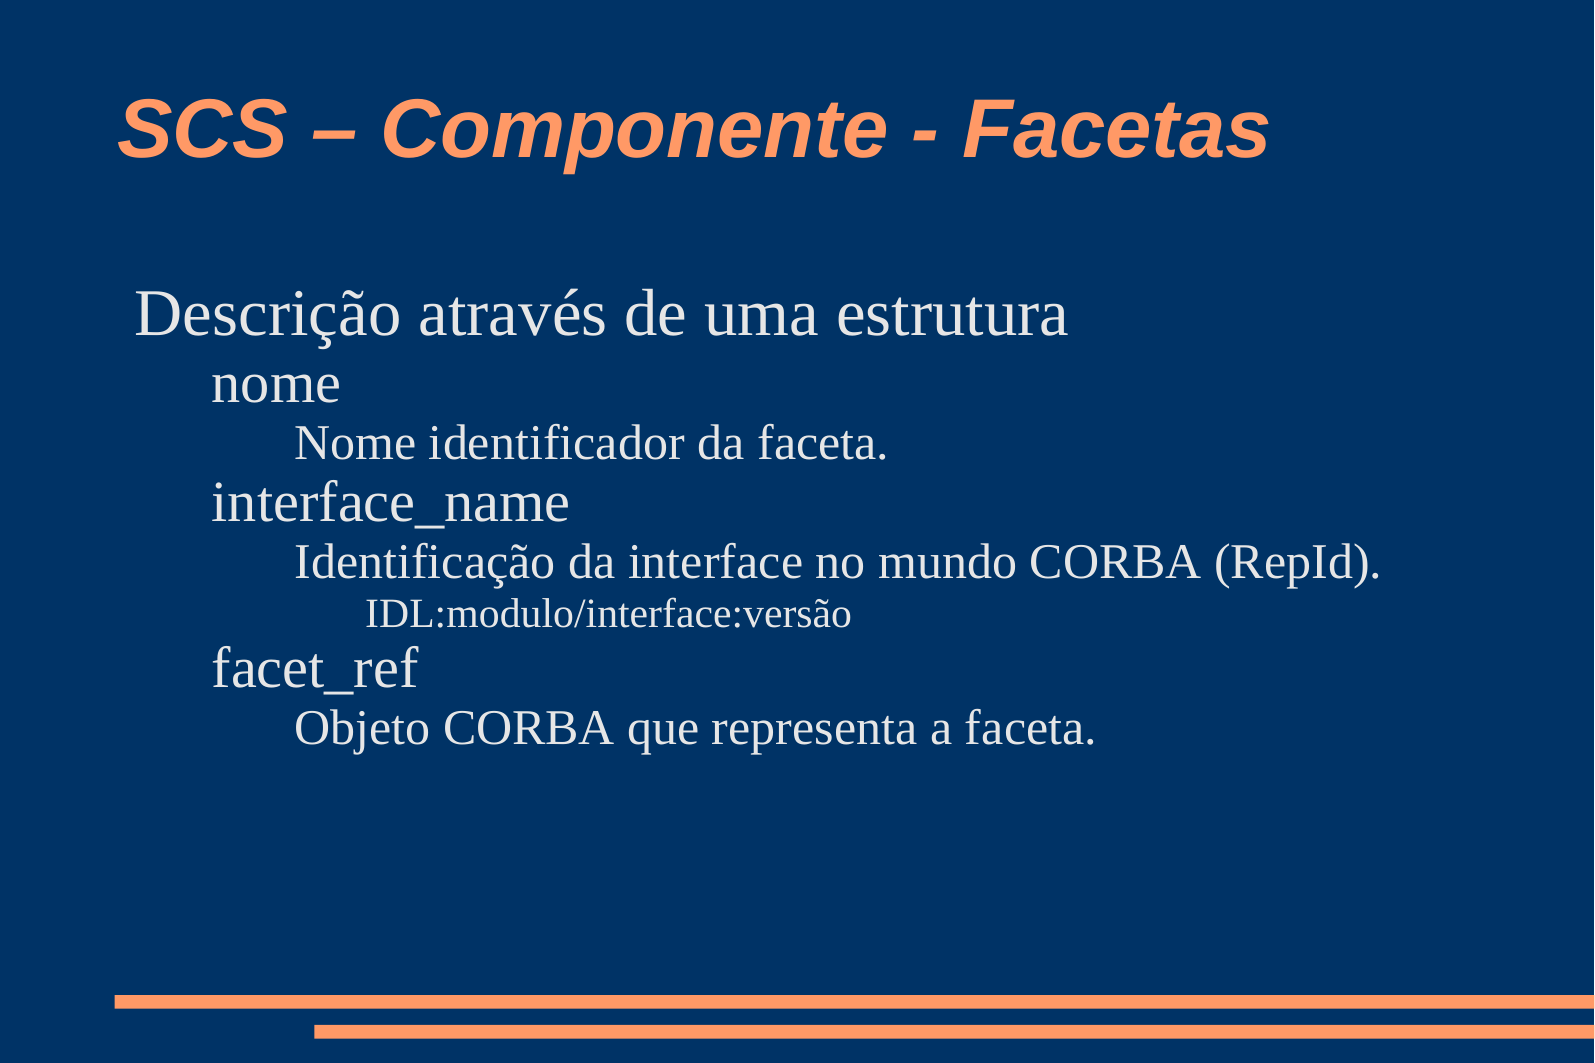

# SCS – Componente - Facetas
Descrição através de uma estrutura
nome
Nome identificador da faceta.
interface_name
Identificação da interface no mundo CORBA (RepId).
IDL:modulo/interface:versão
facet_ref
Objeto CORBA que representa a faceta.